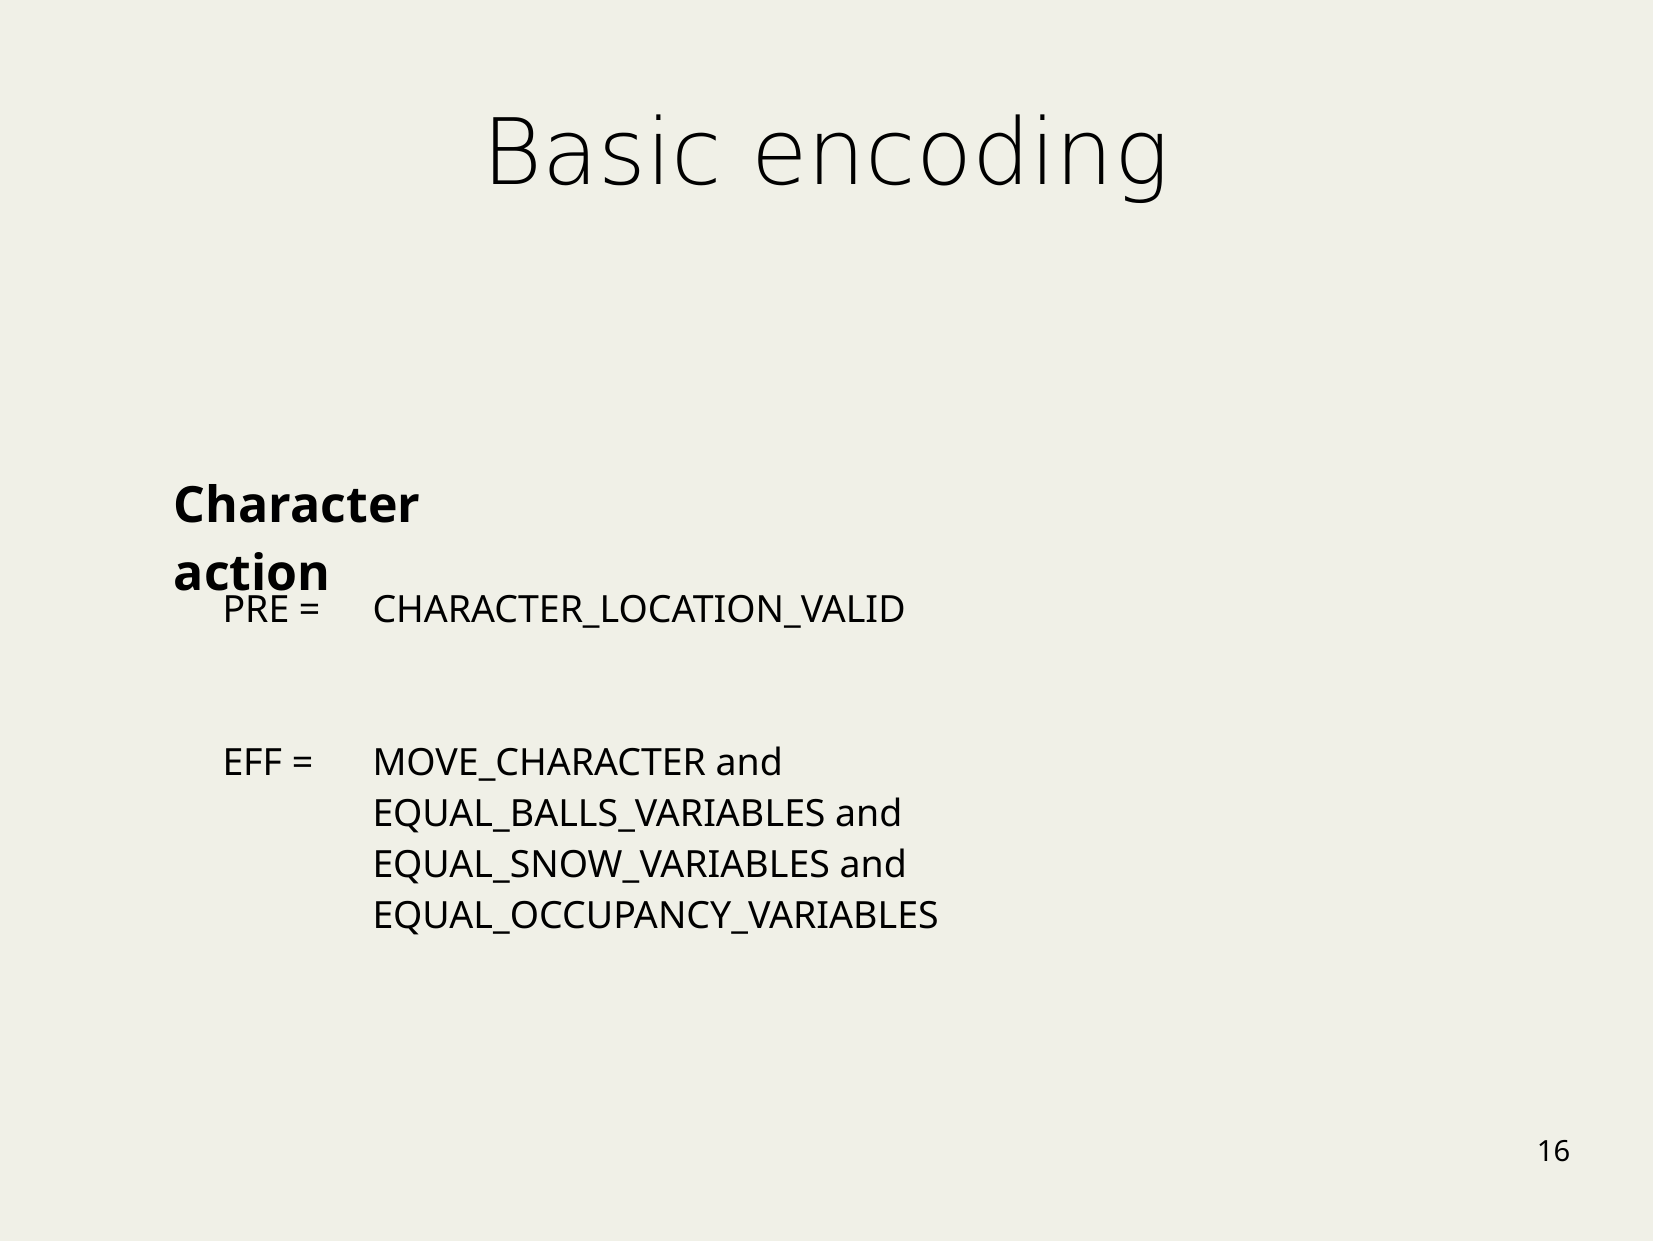

# Basic encoding
Character action
PRE = 	CHARACTER_LOCATION_VALID
EFF =	MOVE_CHARACTER and
		EQUAL_BALLS_VARIABLES and
		EQUAL_SNOW_VARIABLES and
		EQUAL_OCCUPANCY_VARIABLES
16